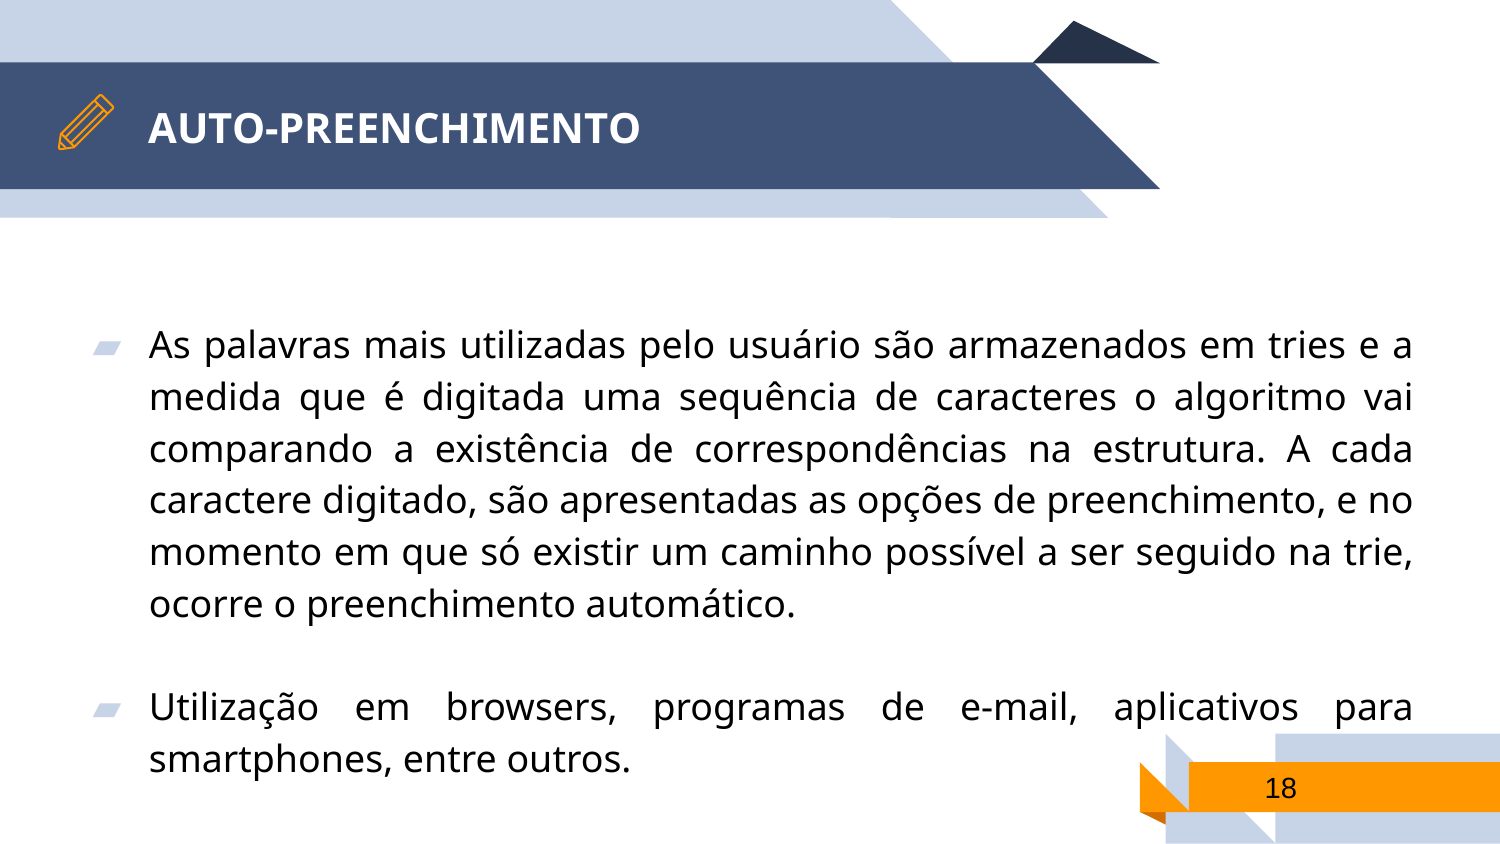

# AUTO-PREENCHIMENTO
As palavras mais utilizadas pelo usuário são armazenados em tries e a medida que é digitada uma sequência de caracteres o algoritmo vai comparando a existência de correspondências na estrutura. A cada caractere digitado, são apresentadas as opções de preenchimento, e no momento em que só existir um caminho possível a ser seguido na trie, ocorre o preenchimento automático.
Utilização em browsers, programas de e-mail, aplicativos para smartphones, entre outros.